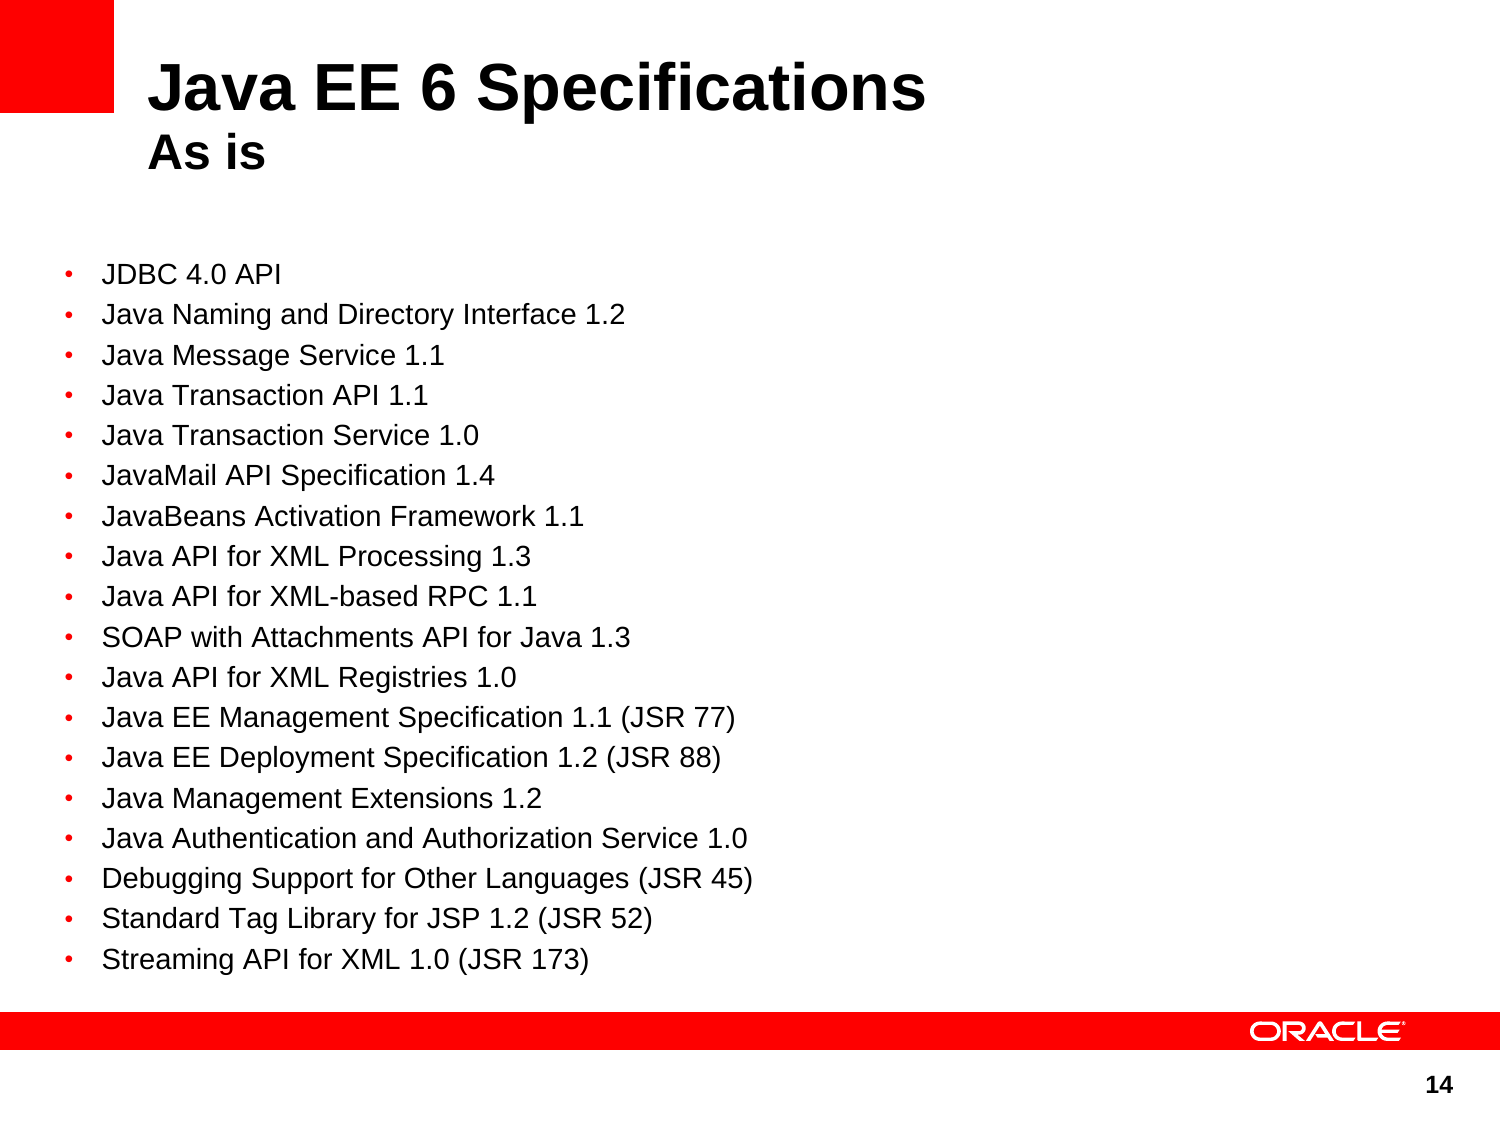

# Java EE 6 Specifications As is
JDBC 4.0 API
Java Naming and Directory Interface 1.2
Java Message Service 1.1
Java Transaction API 1.1
Java Transaction Service 1.0
JavaMail API Specification 1.4
JavaBeans Activation Framework 1.1
Java API for XML Processing 1.3
Java API for XML-based RPC 1.1
SOAP with Attachments API for Java 1.3
Java API for XML Registries 1.0
Java EE Management Specification 1.1 (JSR 77)
Java EE Deployment Specification 1.2 (JSR 88)
Java Management Extensions 1.2
Java Authentication and Authorization Service 1.0
Debugging Support for Other Languages (JSR 45)
Standard Tag Library for JSP 1.2 (JSR 52)
Streaming API for XML 1.0 (JSR 173)